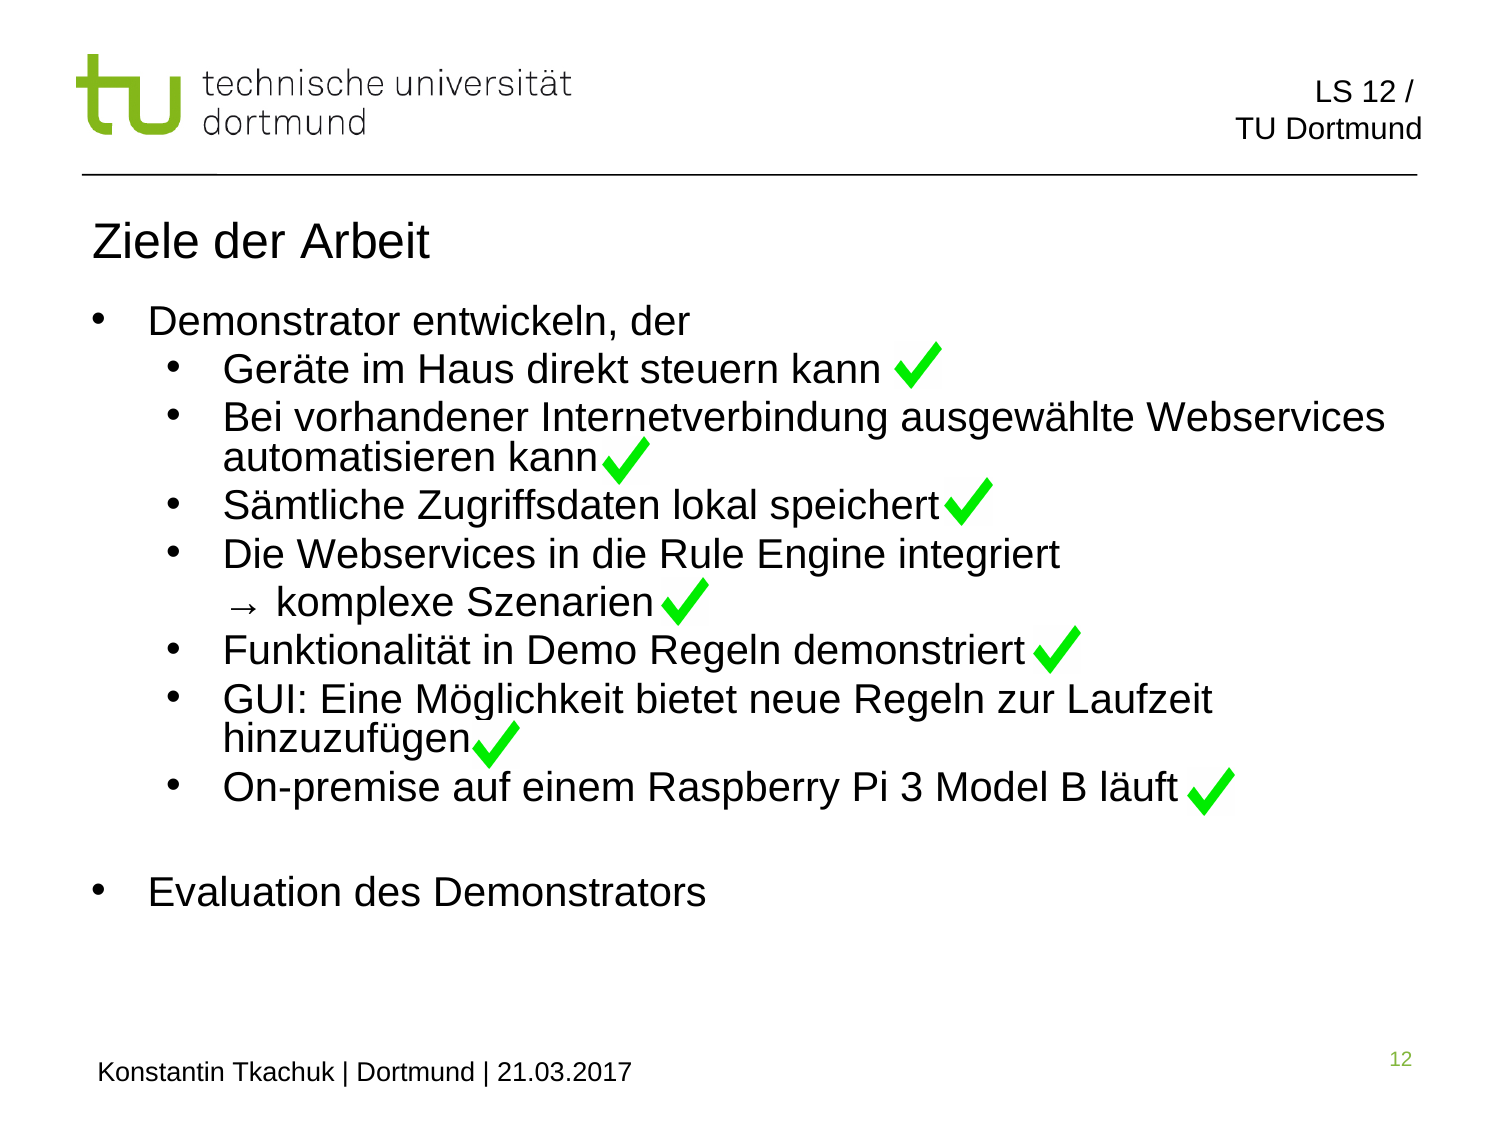

# Ziele der Arbeit
Demonstrator entwickeln, der
Geräte im Haus direkt steuern kann
Bei vorhandener Internetverbindung ausgewählte Webservices automatisieren kann
Sämtliche Zugriffsdaten lokal speichert
Die Webservices in die Rule Engine integriert
→ komplexe Szenarien
Funktionalität in Demo Regeln demonstriert
GUI: Eine Möglichkeit bietet neue Regeln zur Laufzeit hinzuzufügen
On-premise auf einem Raspberry Pi 3 Model B läuft
Evaluation des Demonstrators
Konstantin Tkachuk | Dortmund | 21.03.2017